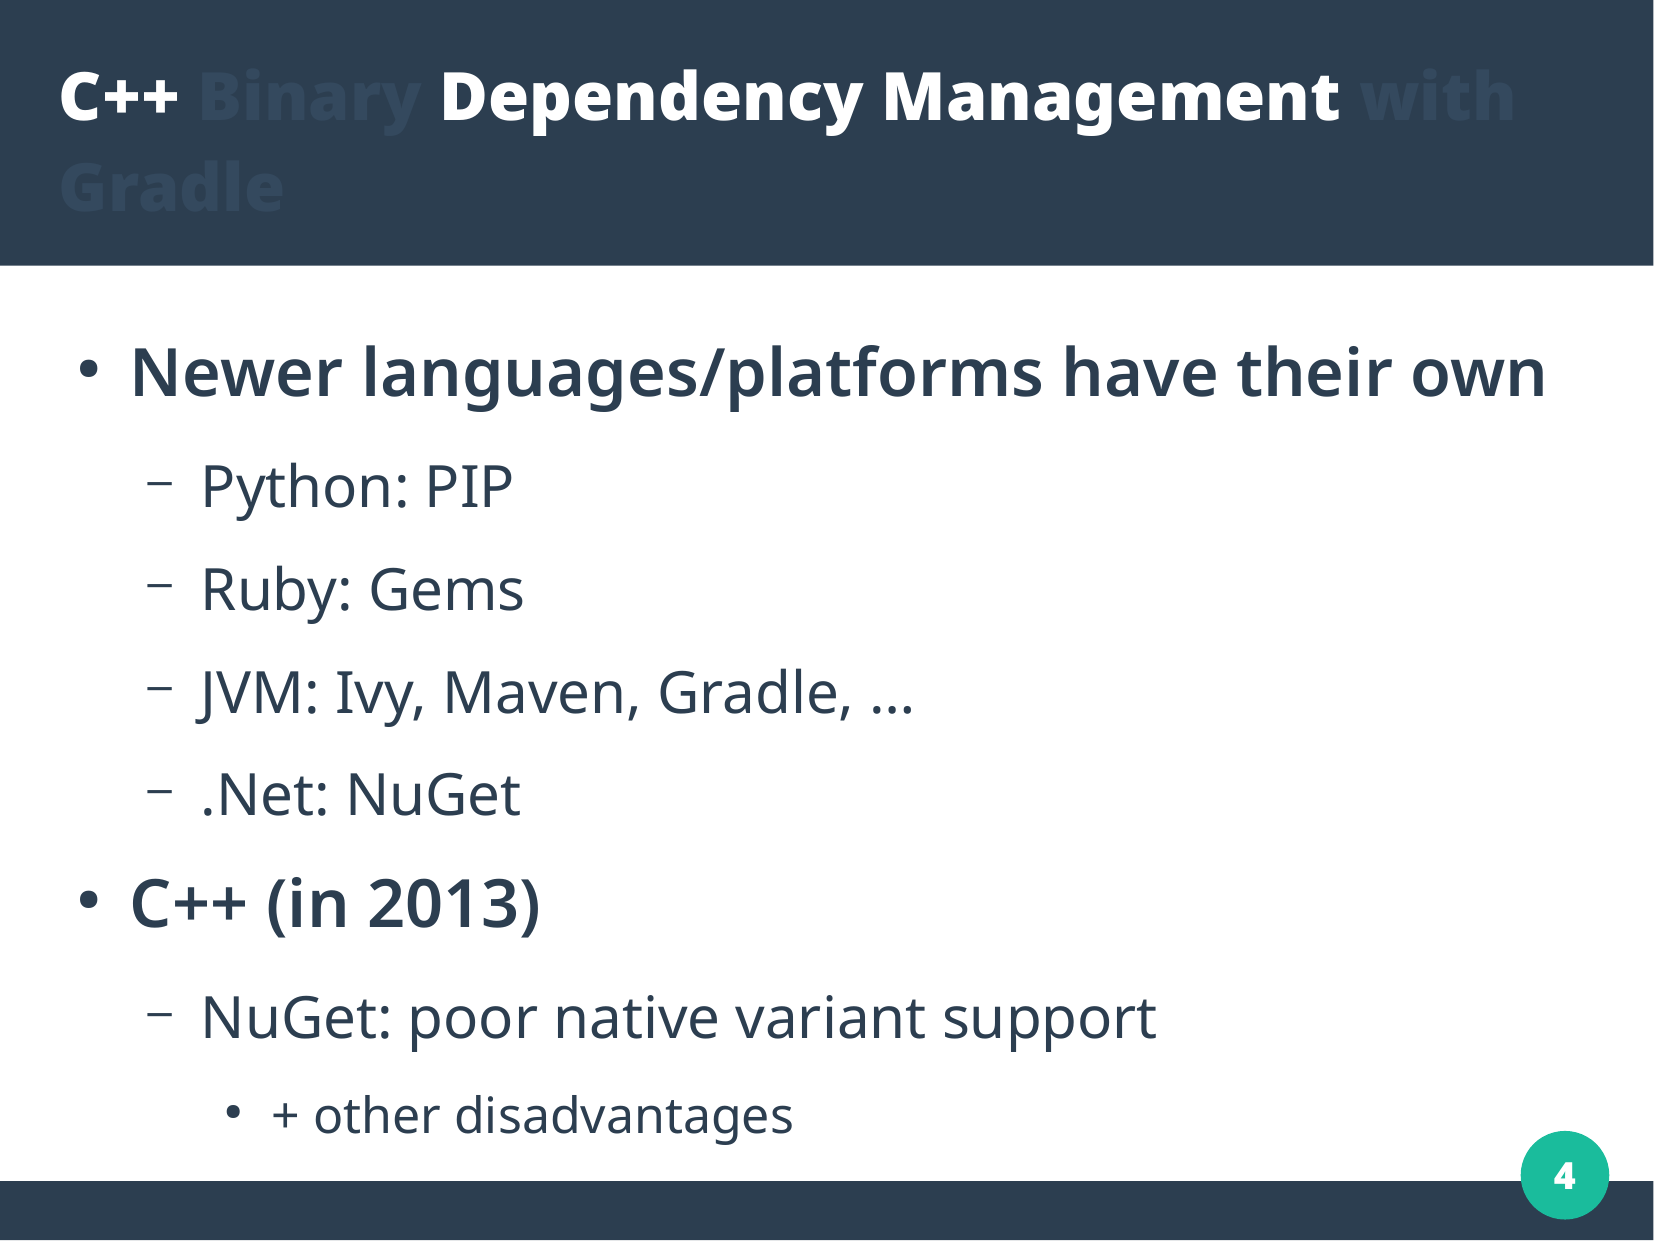

# C++ Binary Dependency Management with Gradle
Newer languages/platforms have their own
Python: PIP
Ruby: Gems
JVM: Ivy, Maven, Gradle, …
.Net: NuGet
C++ (in 2013)
NuGet: poor native variant support
+ other disadvantages
4